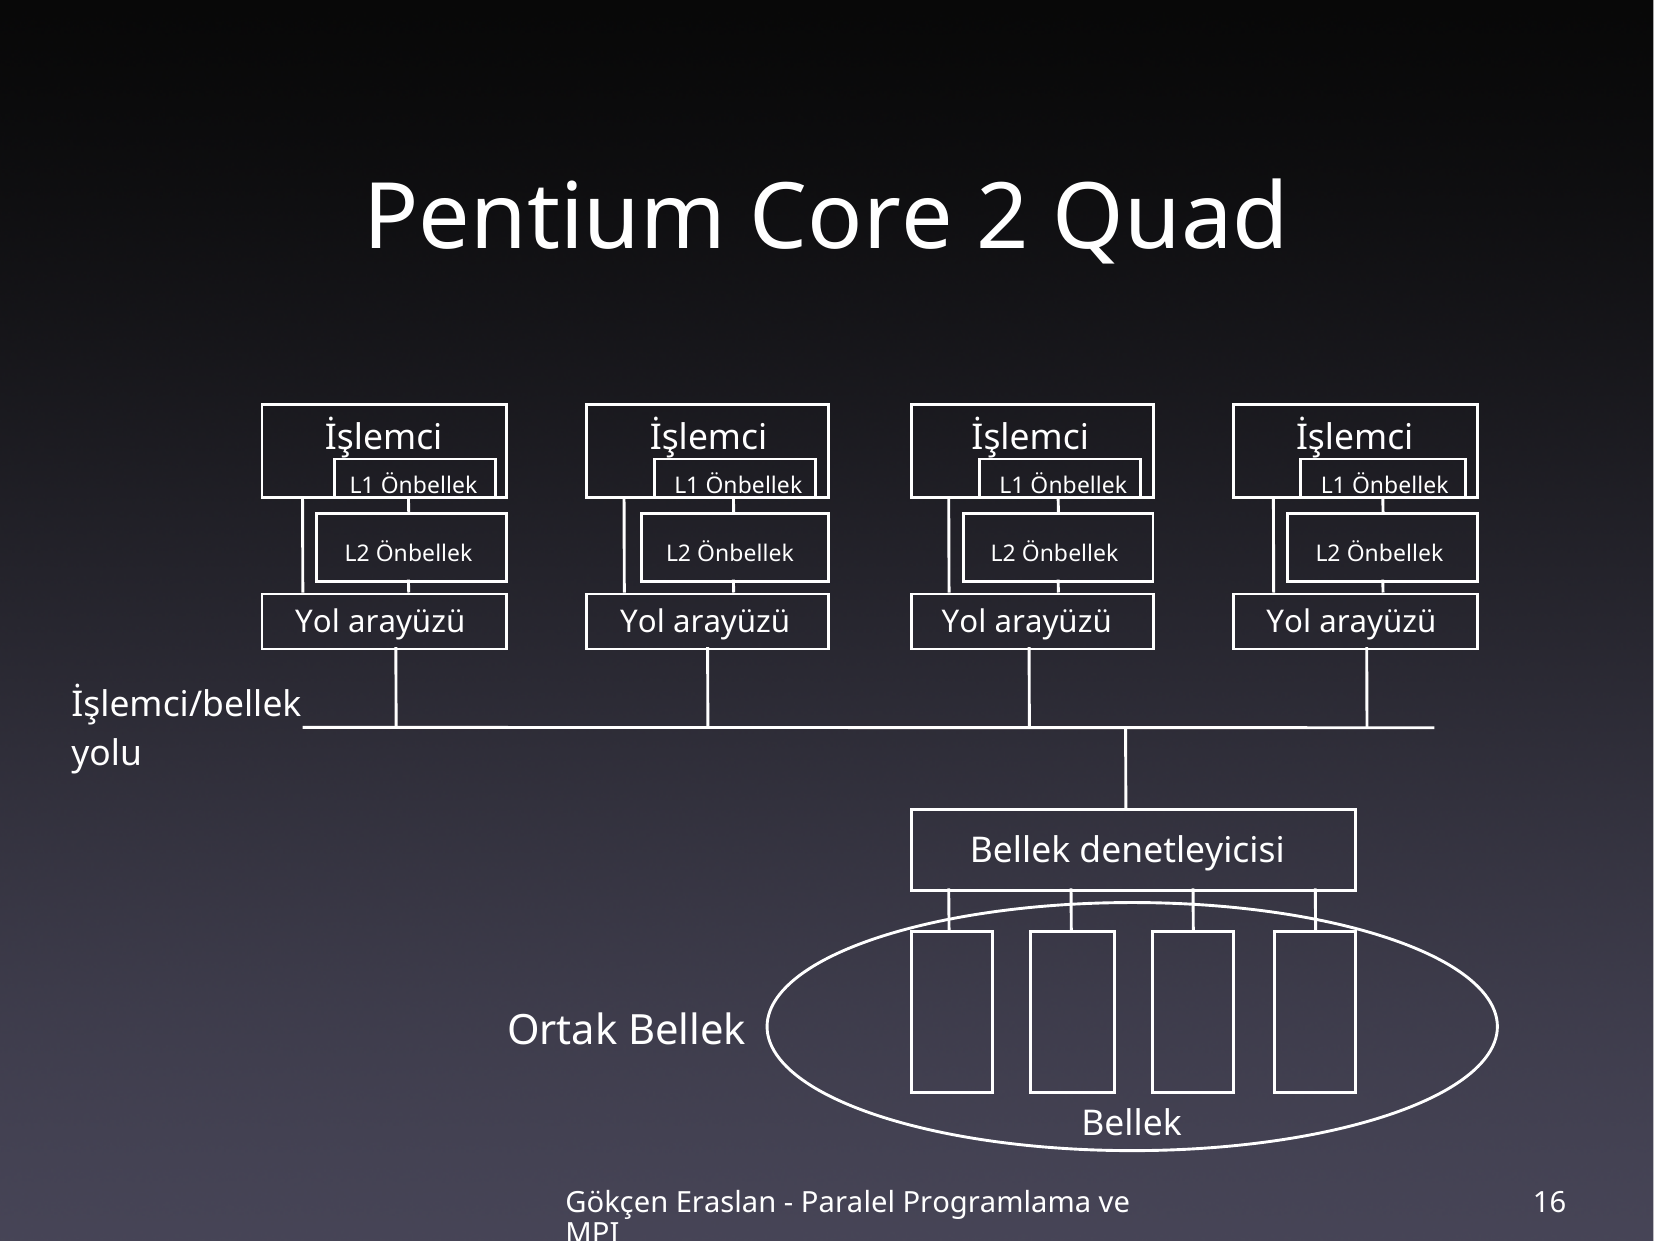

# Pentium Core 2 Quad
İşlemci
İşlemci
İşlemci
İşlemci
L1 Önbellek
L1 Önbellek
L1 Önbellek
L1 Önbellek
L2 Önbellek
L2 Önbellek
L2 Önbellek
L2 Önbellek
Yol arayüzü
Yol arayüzü
Yol arayüzü
Yol arayüzü
İşlemci/bellek
yolu
Bellek denetleyicisi
Ortak Bellek
Bellek
Gökçen Eraslan - Paralel Programlama ve MPI
16